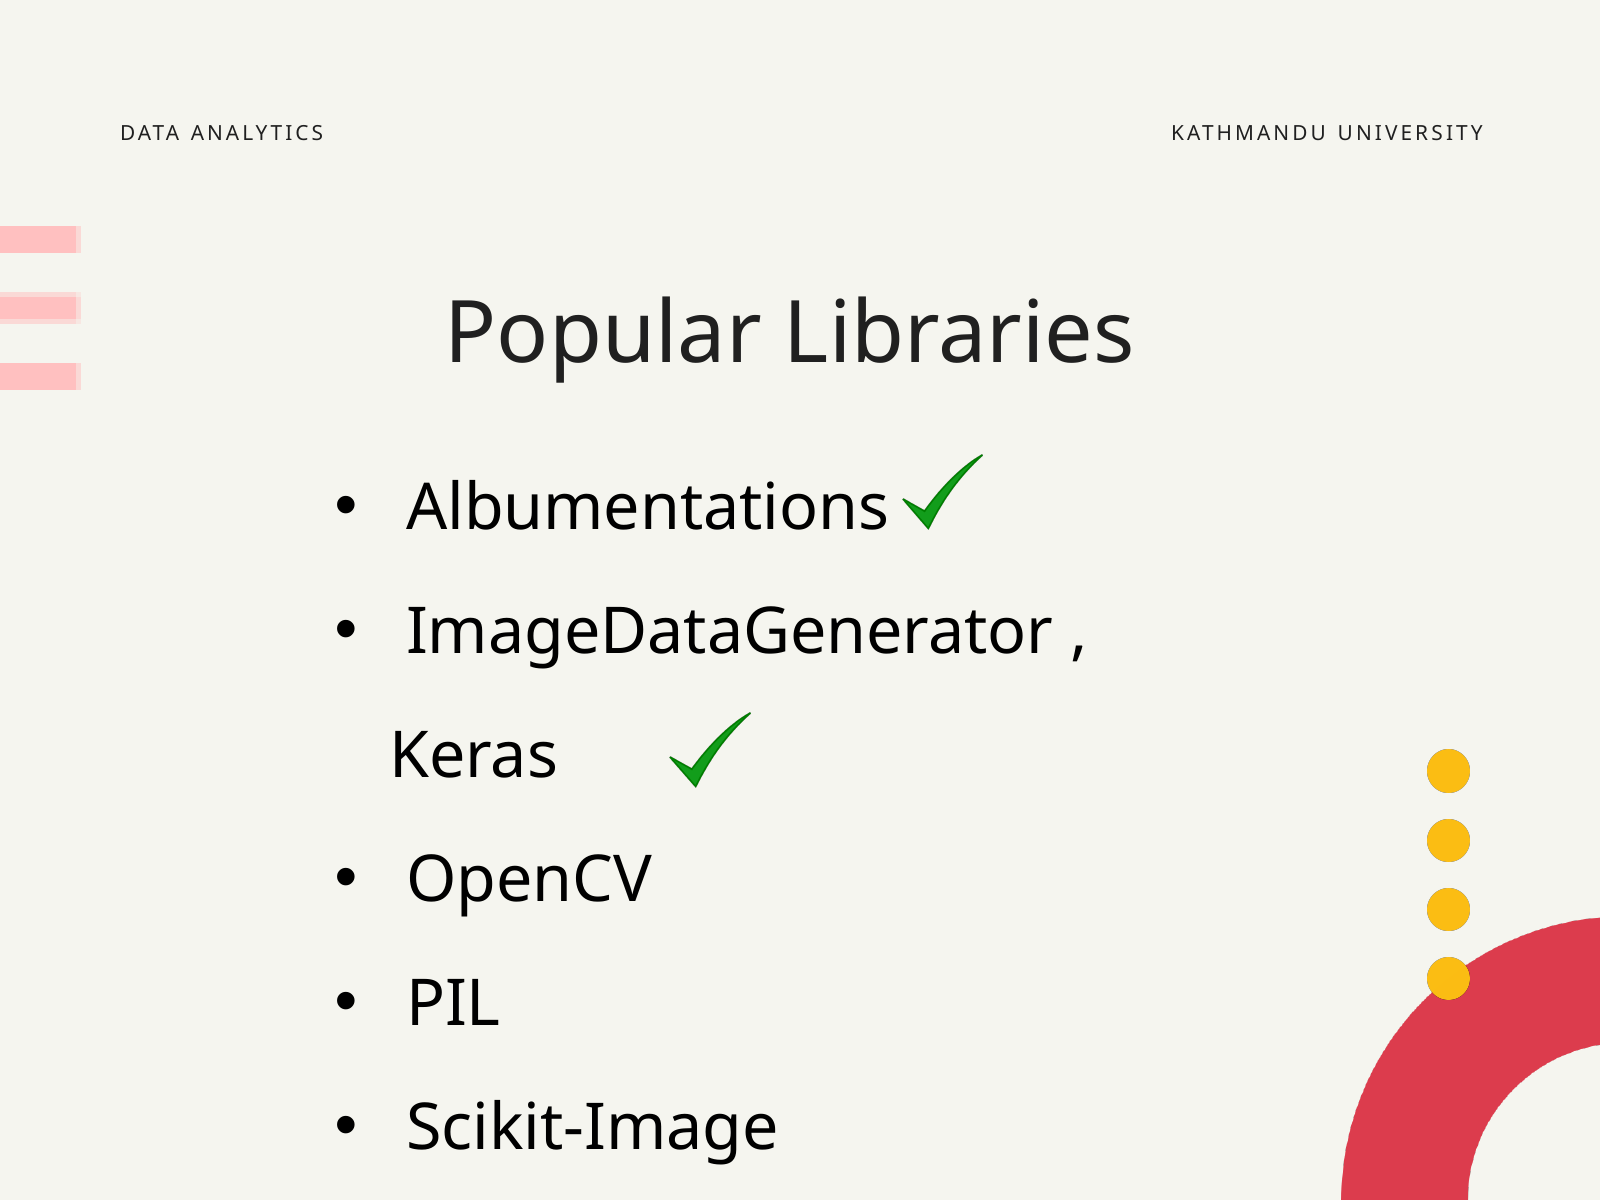

DATA ANALYTICS
KATHMANDU UNIVERSITY
Popular Libraries
 Albumentations
 ImageDataGenerator , Keras
 OpenCV
 PIL
 Scikit-Image